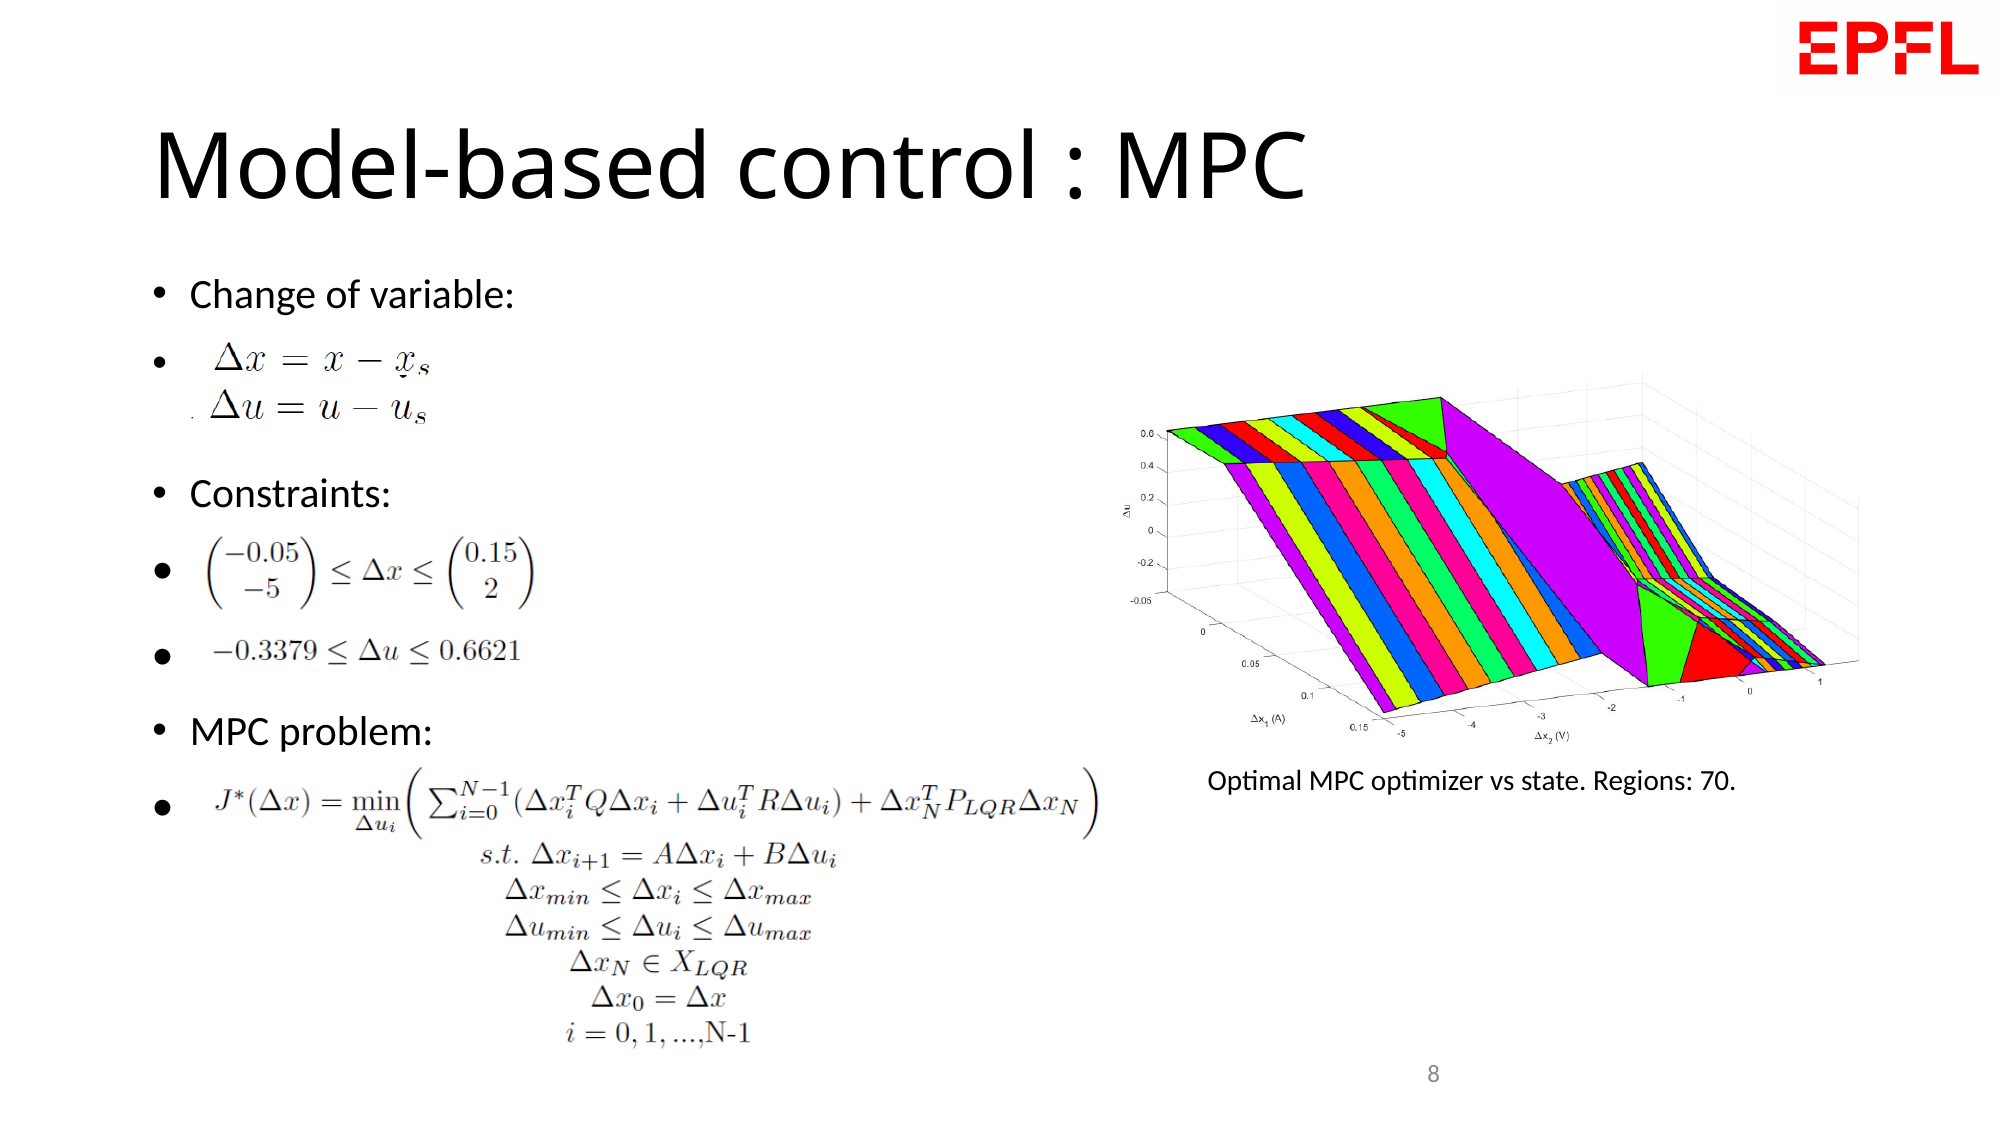

# Model-based control : MPC
Change of variable:
Constraints:
MPC problem:
Optimal MPC optimizer vs state. Regions: 70.